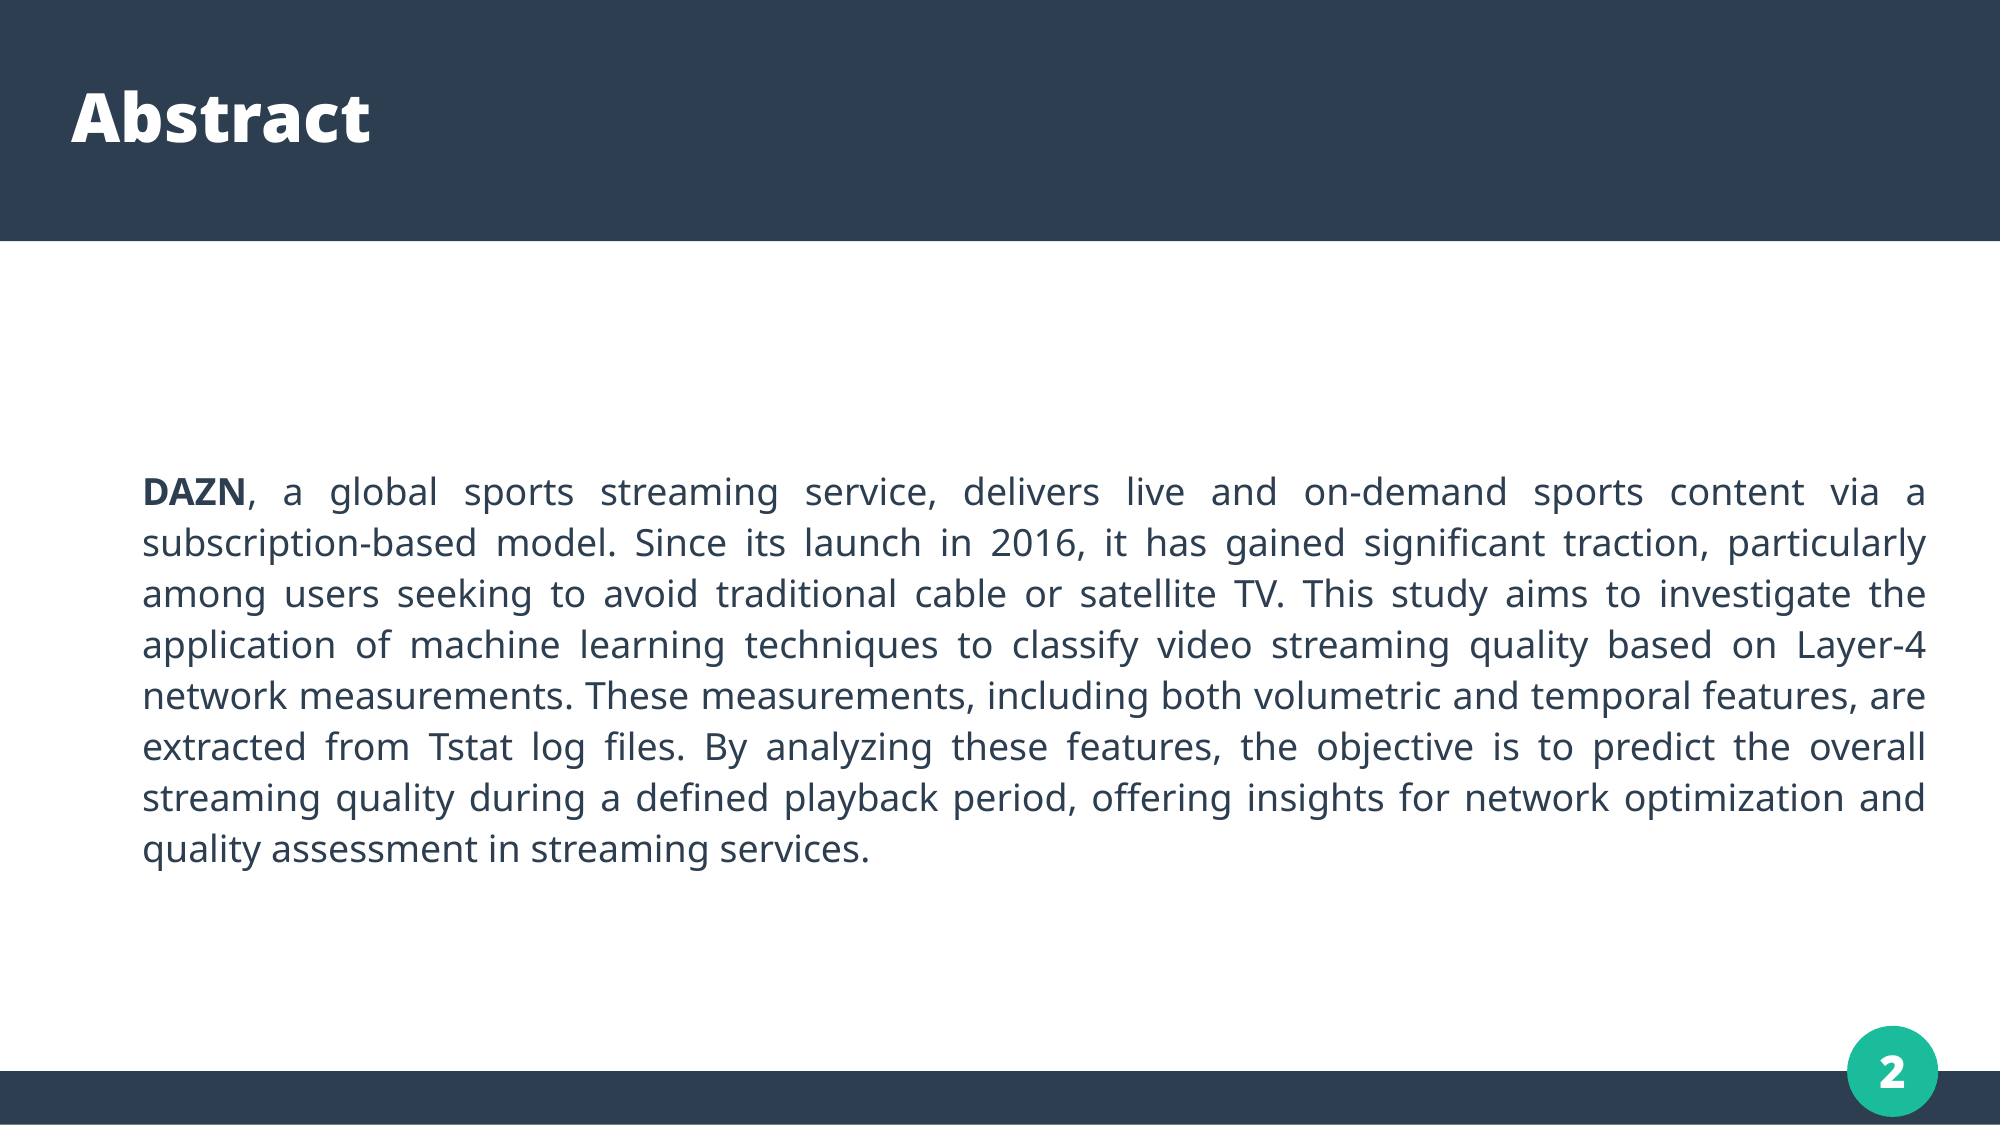

# Abstract
DAZN, a global sports streaming service, delivers live and on-demand sports content via a subscription-based model. Since its launch in 2016, it has gained significant traction, particularly among users seeking to avoid traditional cable or satellite TV. This study aims to investigate the application of machine learning techniques to classify video streaming quality based on Layer-4 network measurements. These measurements, including both volumetric and temporal features, are extracted from Tstat log files. By analyzing these features, the objective is to predict the overall streaming quality during a defined playback period, offering insights for network optimization and quality assessment in streaming services.